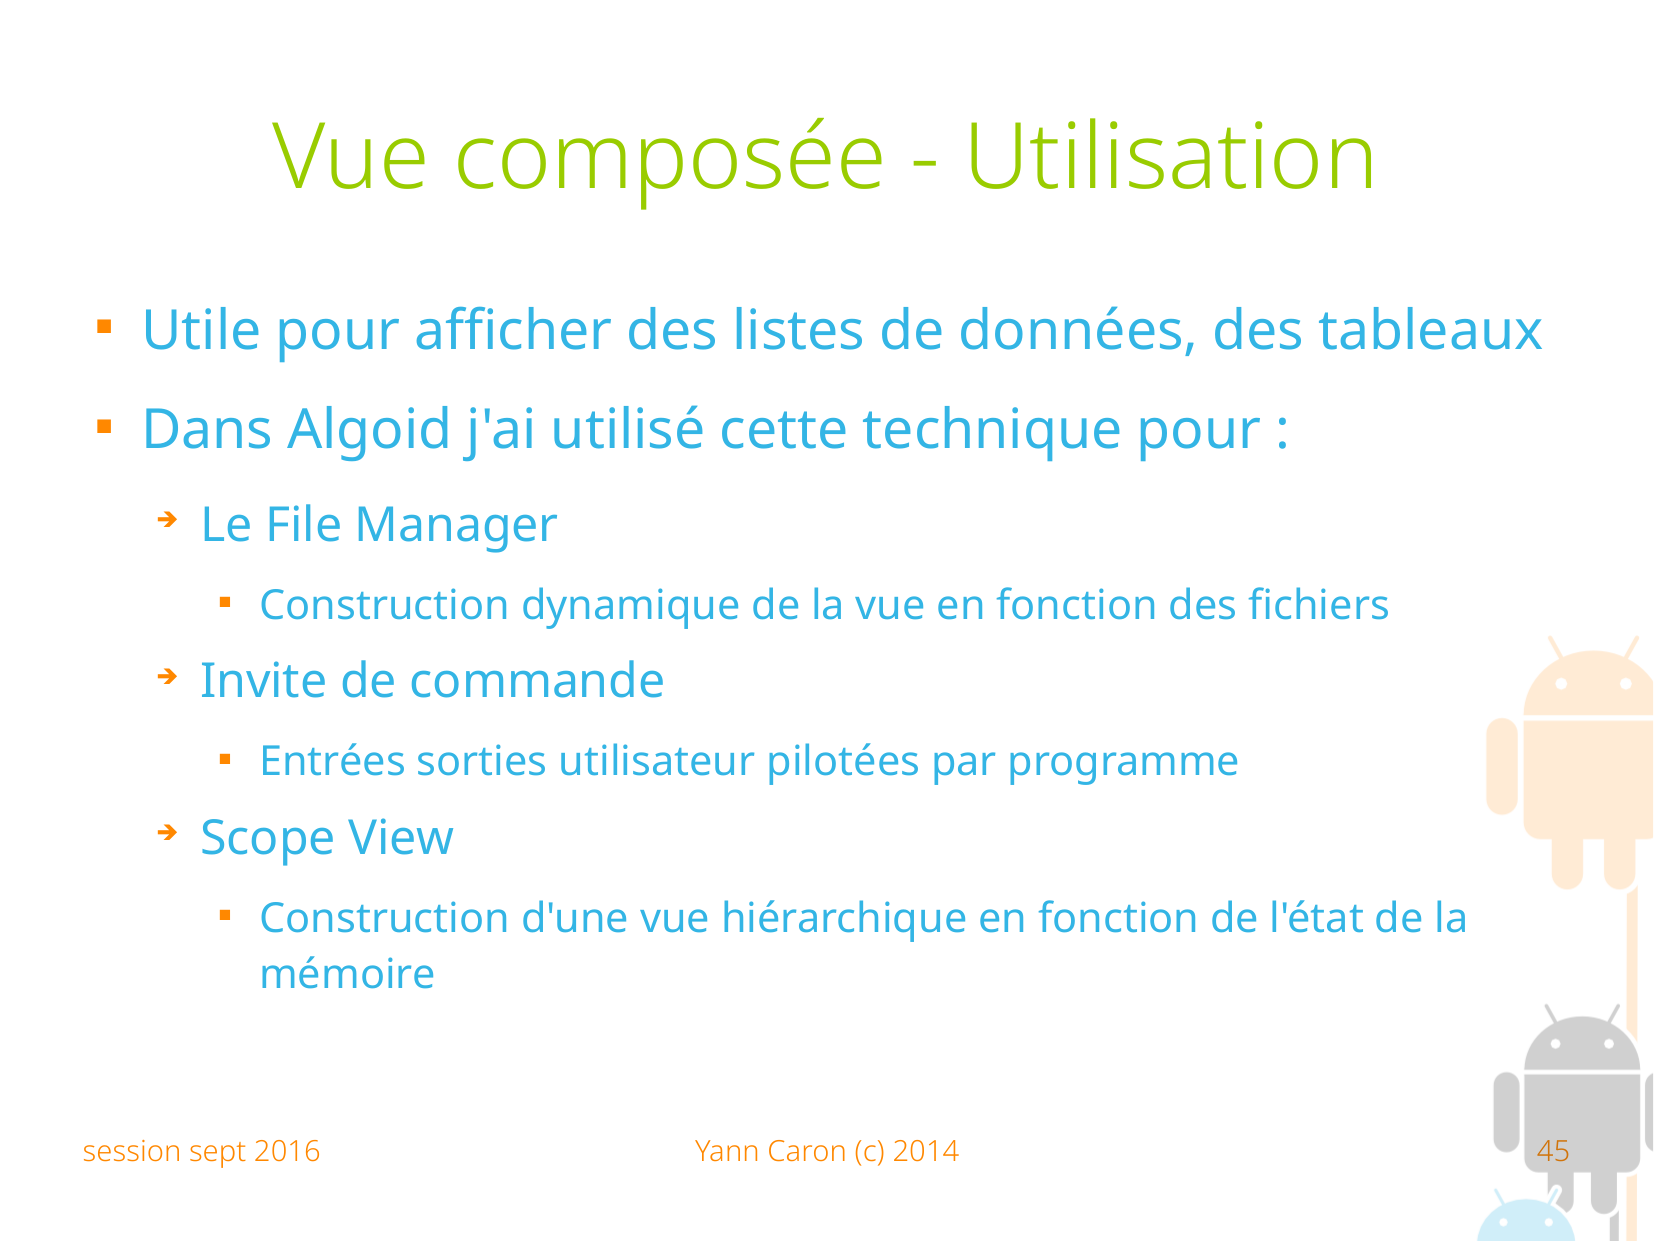

# Vue composée - Utilisation
Utile pour afficher des listes de données, des tableaux
Dans Algoid j'ai utilisé cette technique pour :
Le File Manager
Construction dynamique de la vue en fonction des fichiers
Invite de commande
Entrées sorties utilisateur pilotées par programme
Scope View
Construction d'une vue hiérarchique en fonction de l'état de la mémoire
session sept 2016
Yann Caron (c) 2014
45